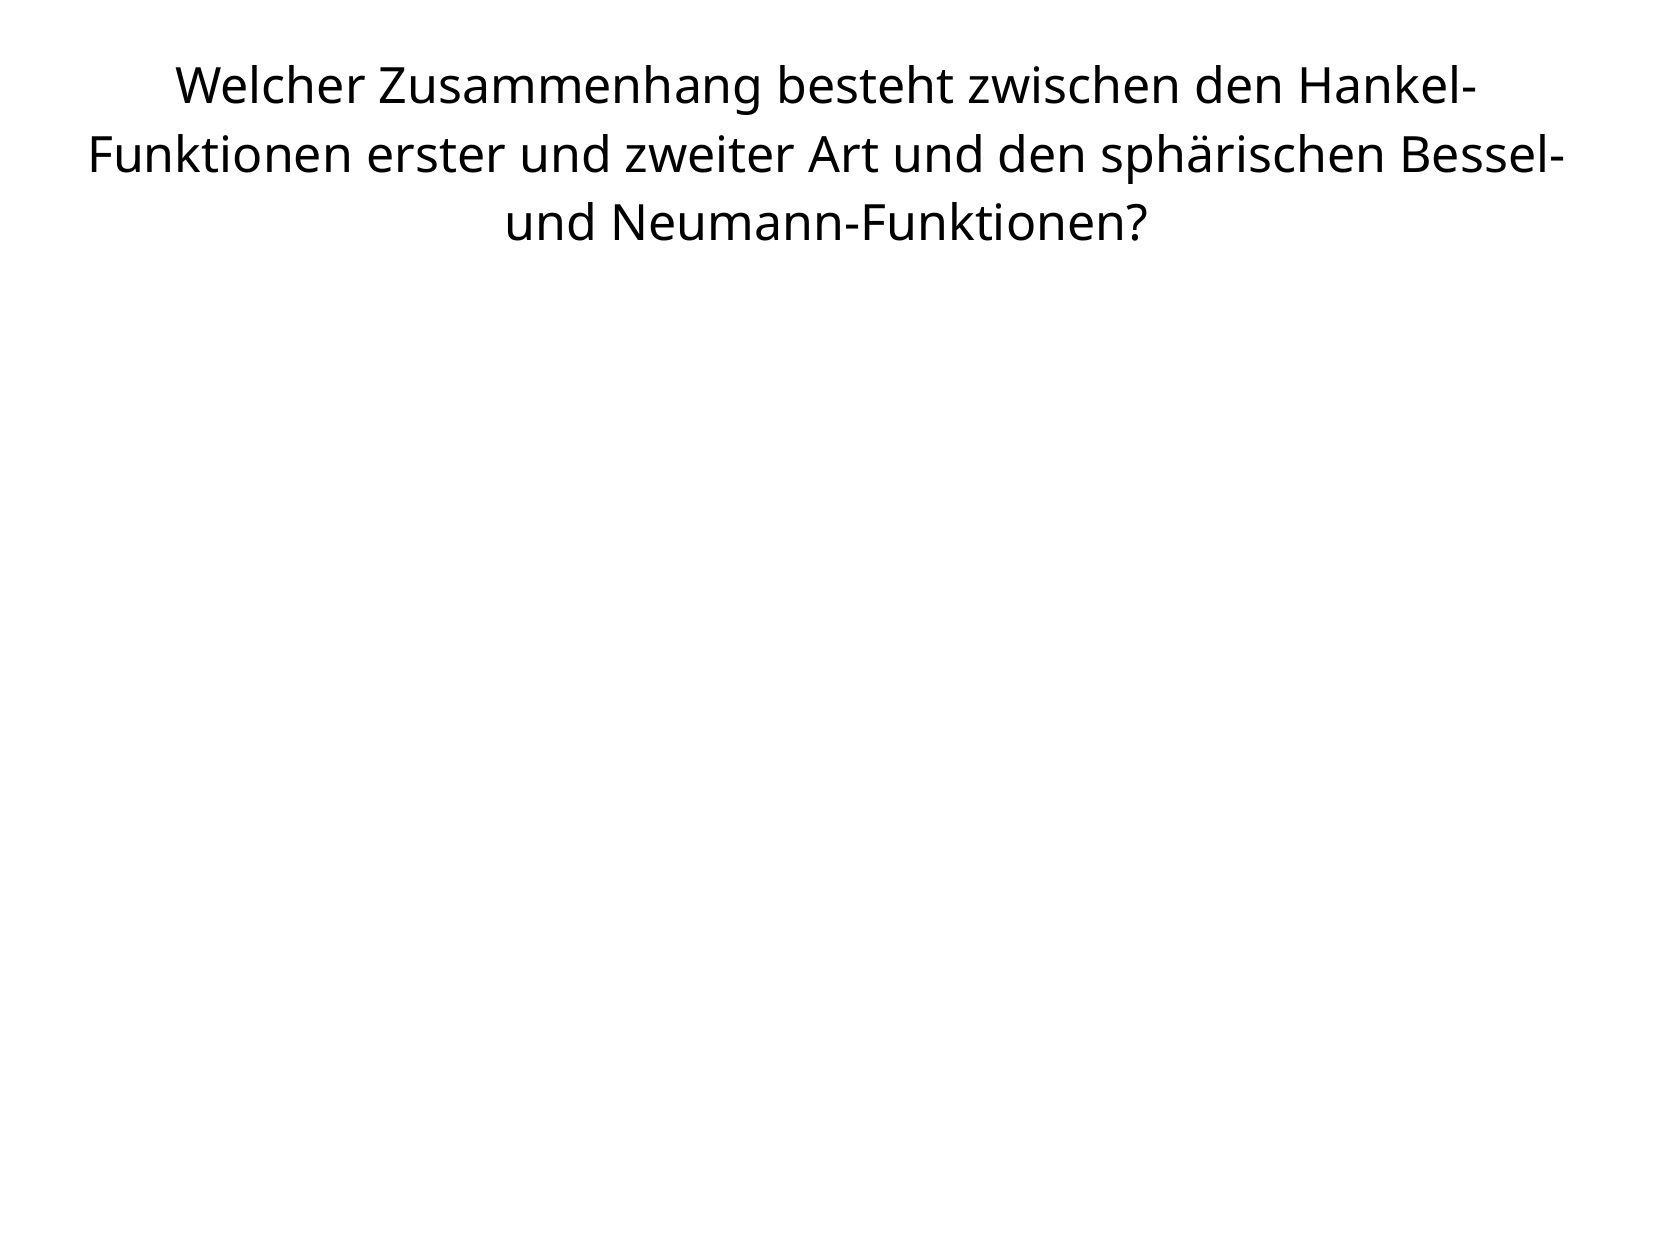

# Welcher Zusammenhang besteht zwischen den Hankel-Funktionen erster und zweiter Art und den sphärischen Bessel- und Neumann-Funktionen?